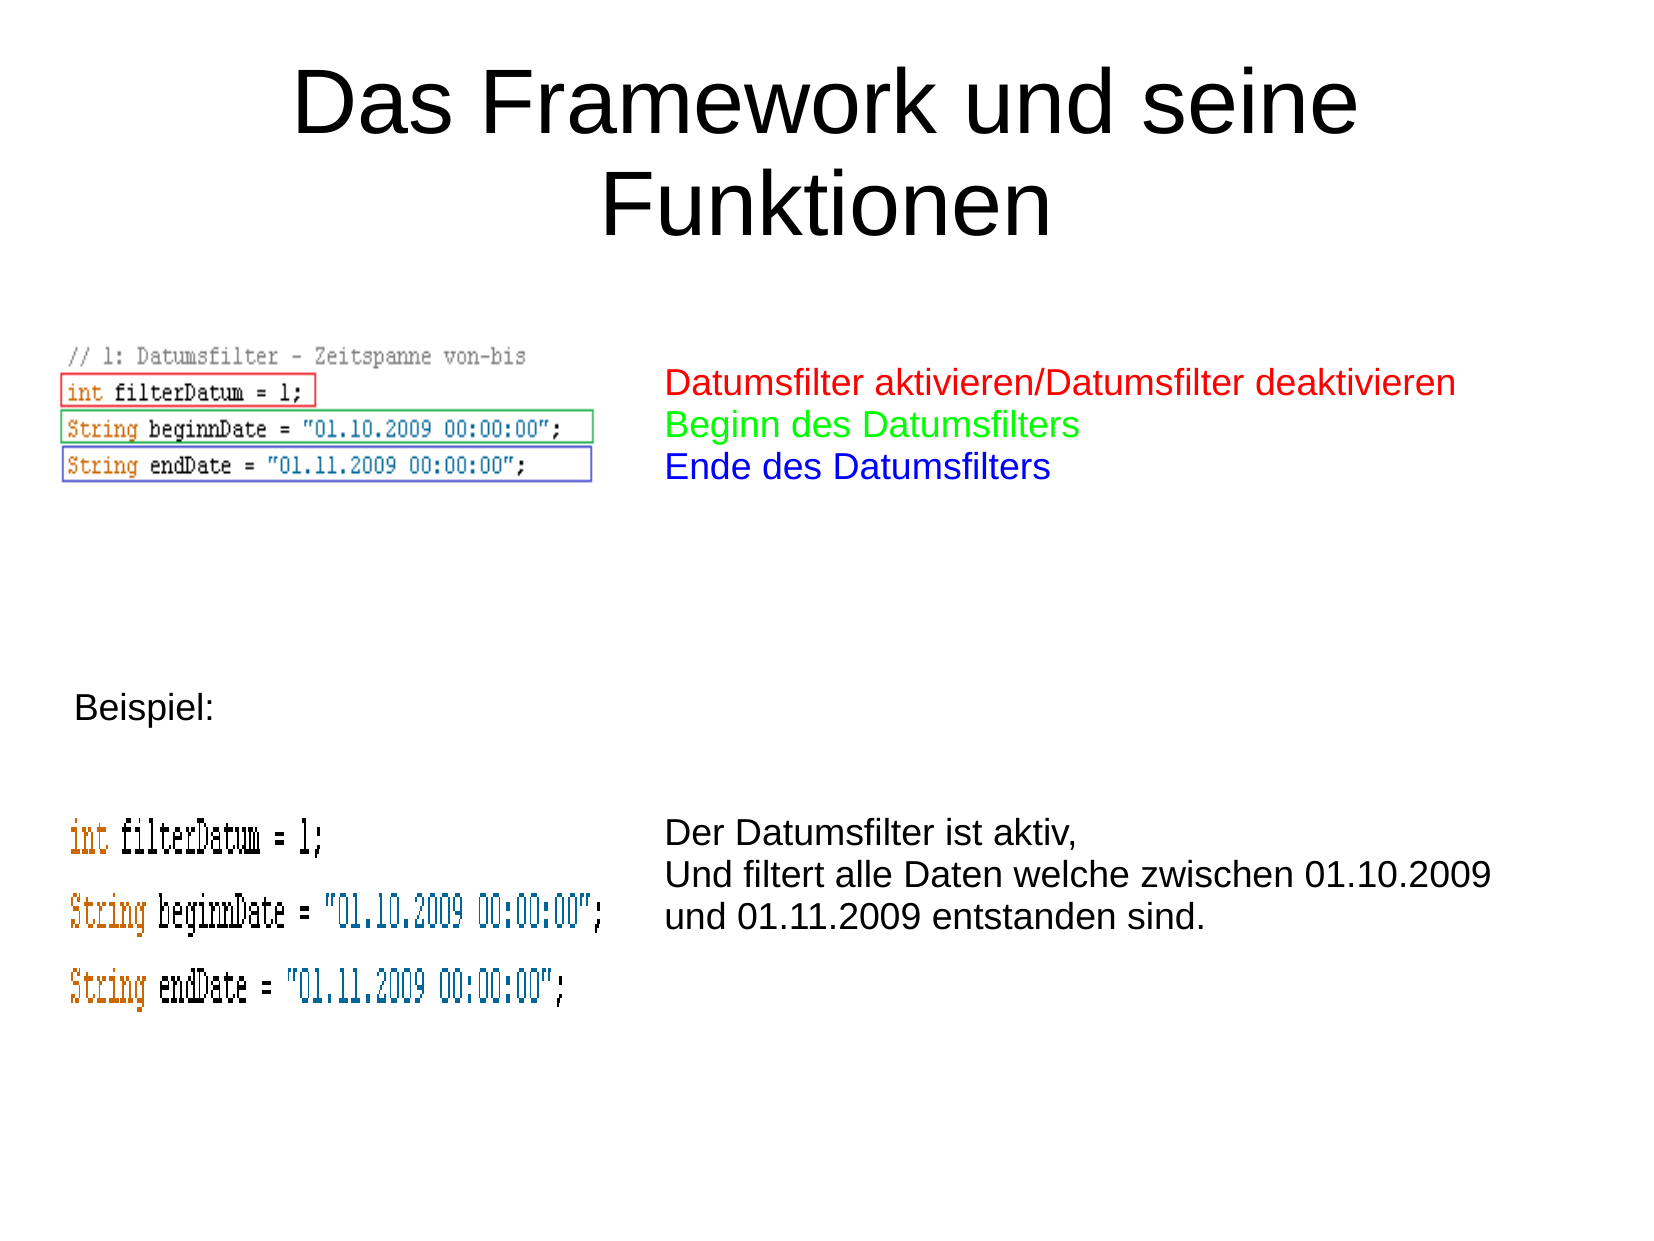

# Das Framework und seine Funktionen
Datumsfilter aktivieren/Datumsfilter deaktivieren
Beginn des Datumsfilters
Ende des Datumsfilters
Beispiel:
Der Datumsfilter ist aktiv,
Und filtert alle Daten welche zwischen 01.10.2009 und 01.11.2009 entstanden sind.